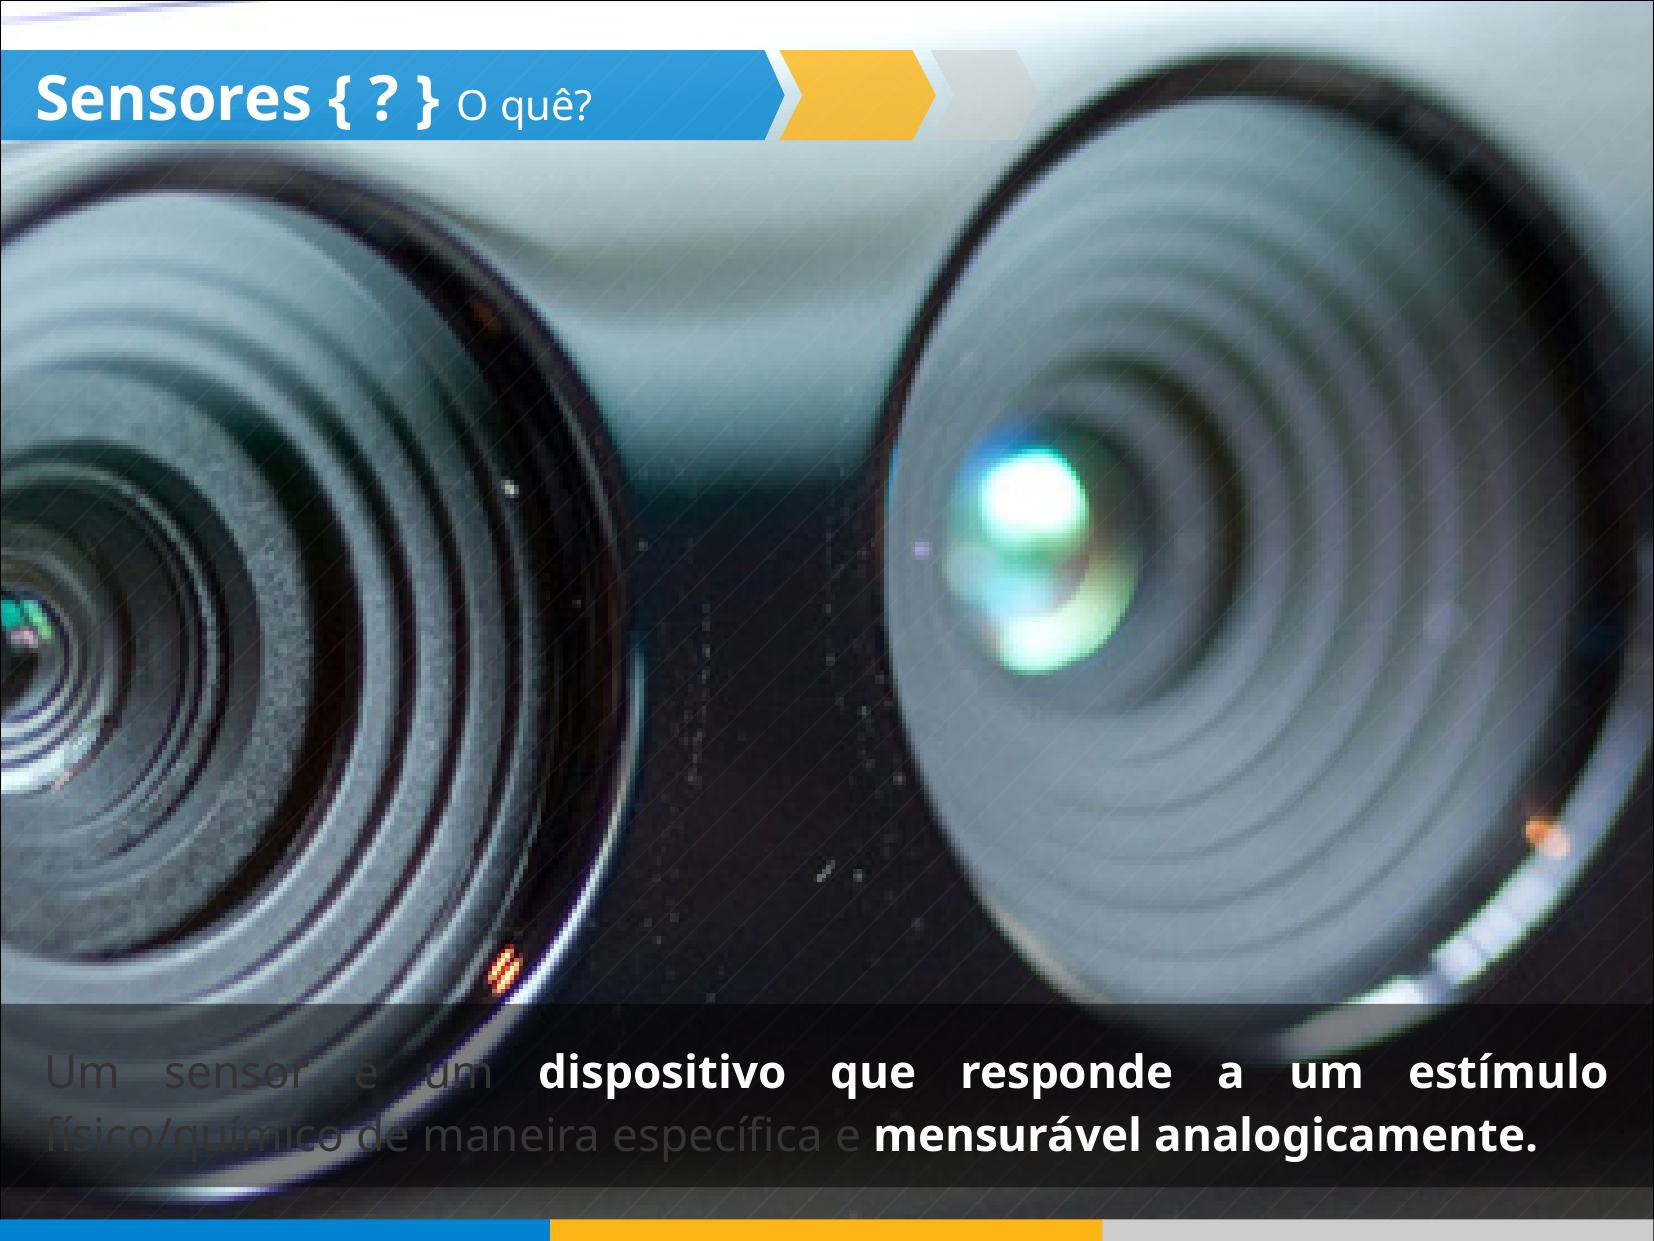

Sensores { ? } O quê?
Um sensor é um dispositivo que responde a um estímulo físico/químico de maneira específica e mensurável analogicamente.